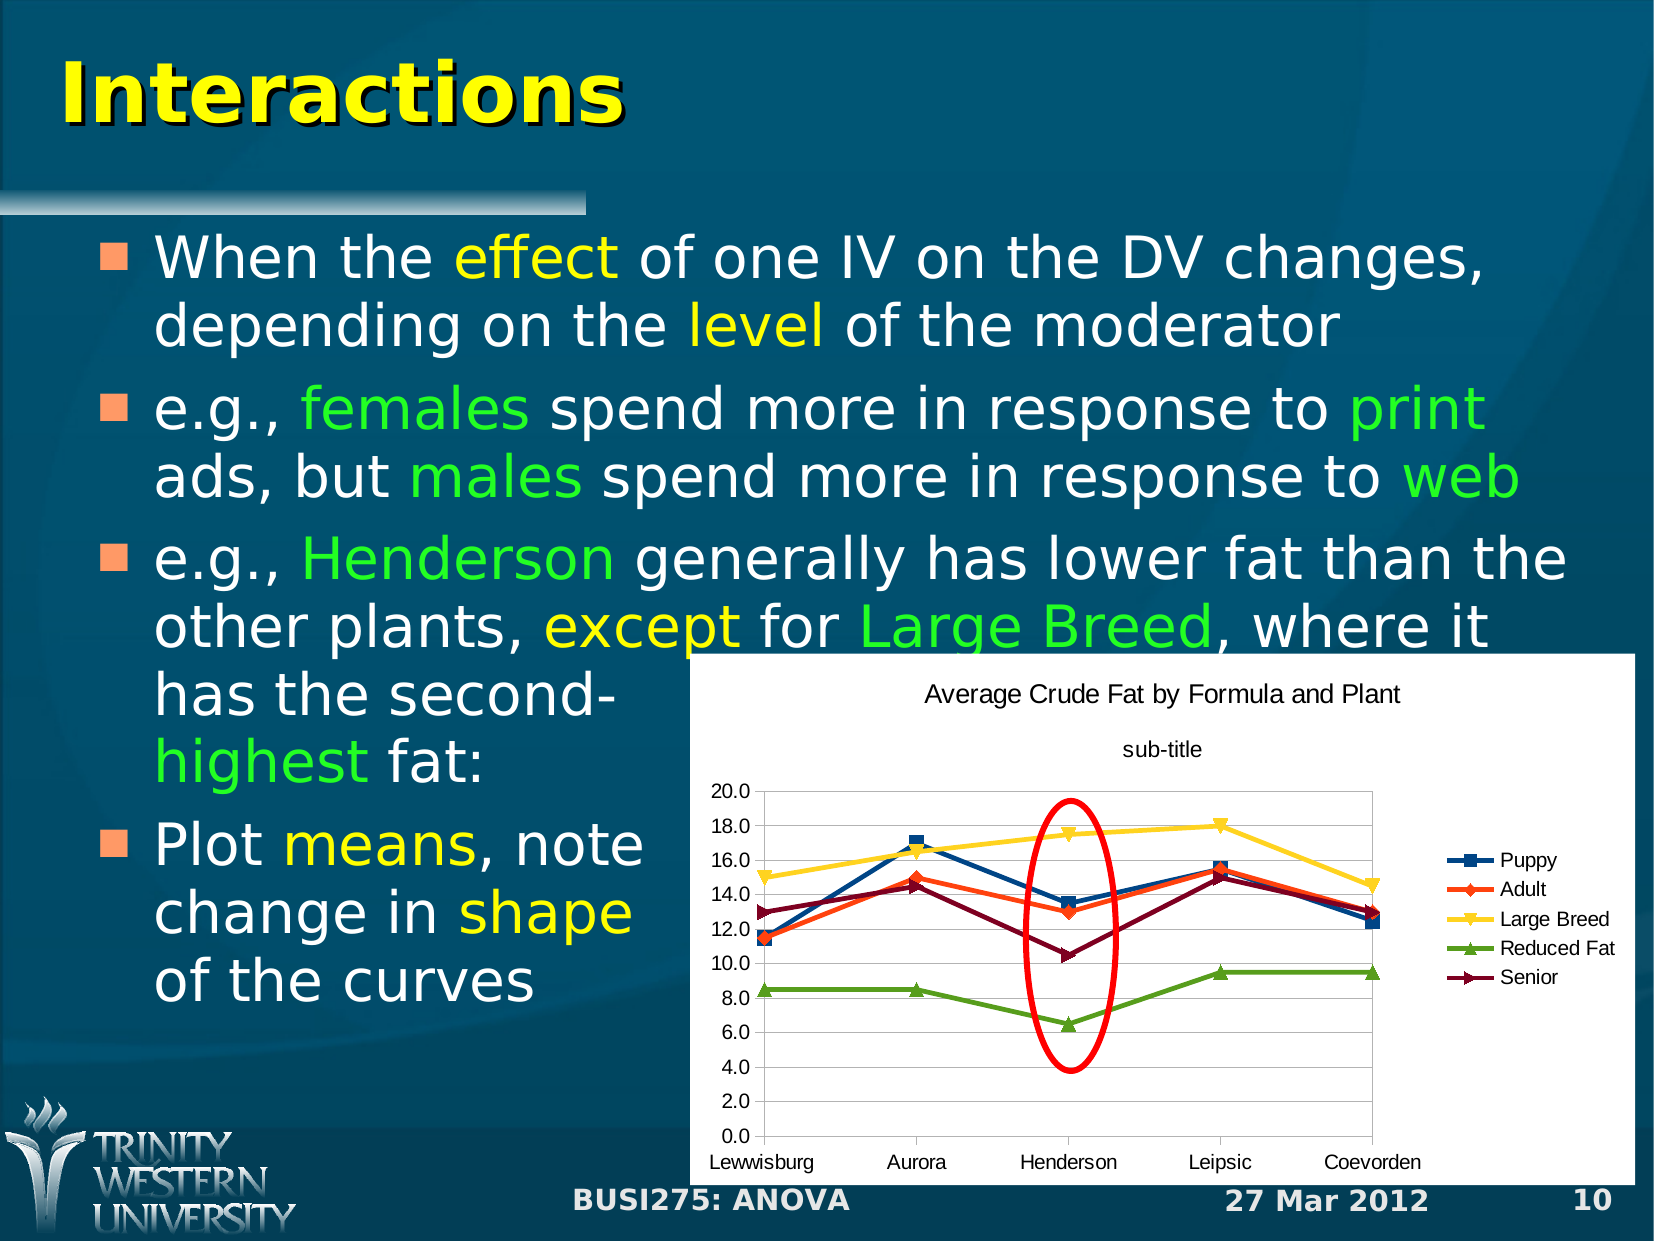

# Interactions
When the effect of one IV on the DV changes, depending on the level of the moderator
e.g., females spend more in response to print ads, but males spend more in response to web
e.g., Henderson generally has lower fat than the other plants, except for Large Breed, where it has the second-
highest fat:
Plot means, note
change in shape
of the curves
### Chart: Average Crude Fat by Formula and Plant
sub-title
| Category | Puppy | Adult | Large Breed | Reduced Fat | Senior |
|---|---|---|---|---|---|
| Lewwisburg | 11.5 | 11.5 | 15.0 | 8.5 | 13.0 |
| Aurora | 17.0 | 15.0 | 16.5 | 8.5 | 14.5 |
| Henderson | 13.5 | 13.0 | 17.5 | 6.5 | 10.5 |
| Leipsic | 15.5 | 15.5 | 18.0 | 9.5 | 15.0 |
| Coevorden | 12.5 | 13.0 | 14.5 | 9.5 | 13.0 |
BUSI275: ANOVA
27 Mar 2012
10